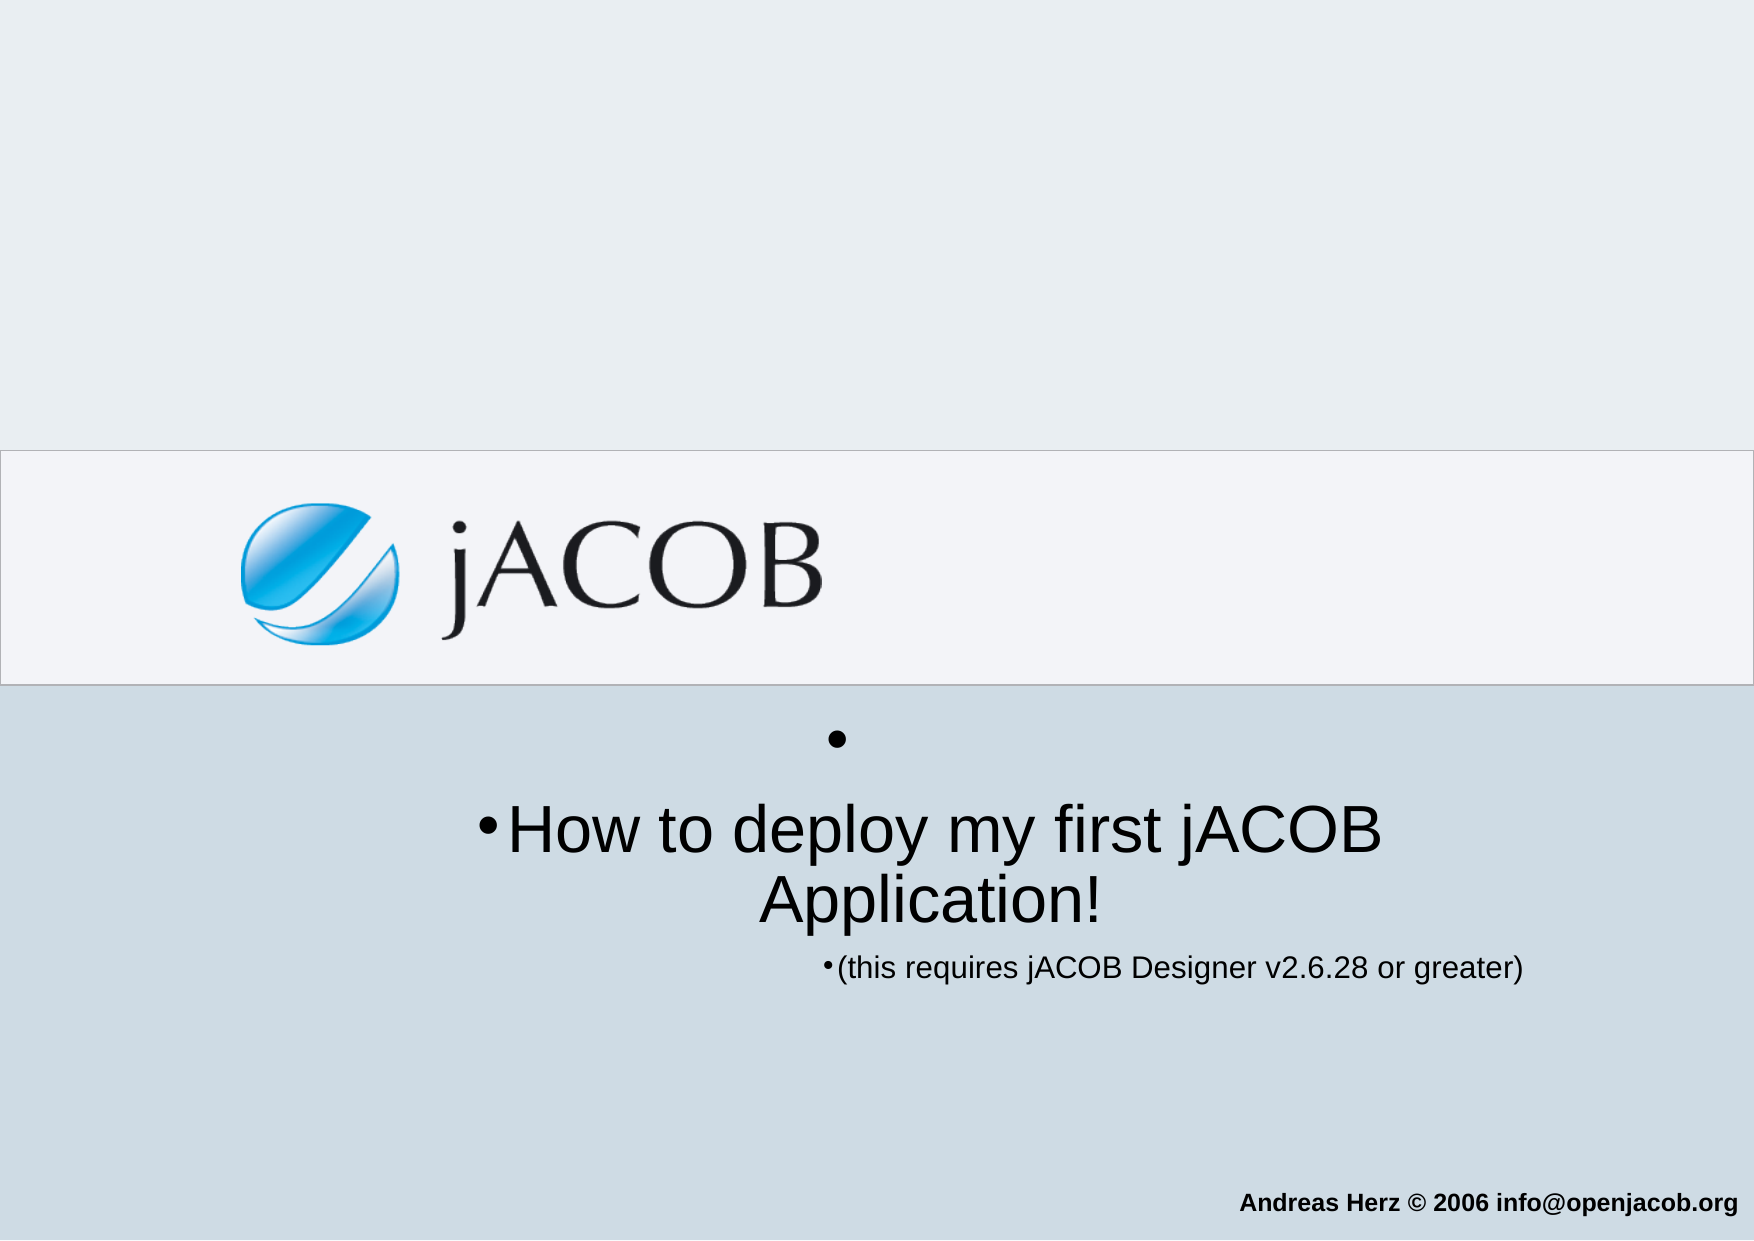

# How to deploy my first jACOB Application!
(this requires jACOB Designer v2.6.28 or greater)
Andreas Herz © 2006 info@openjacob.org